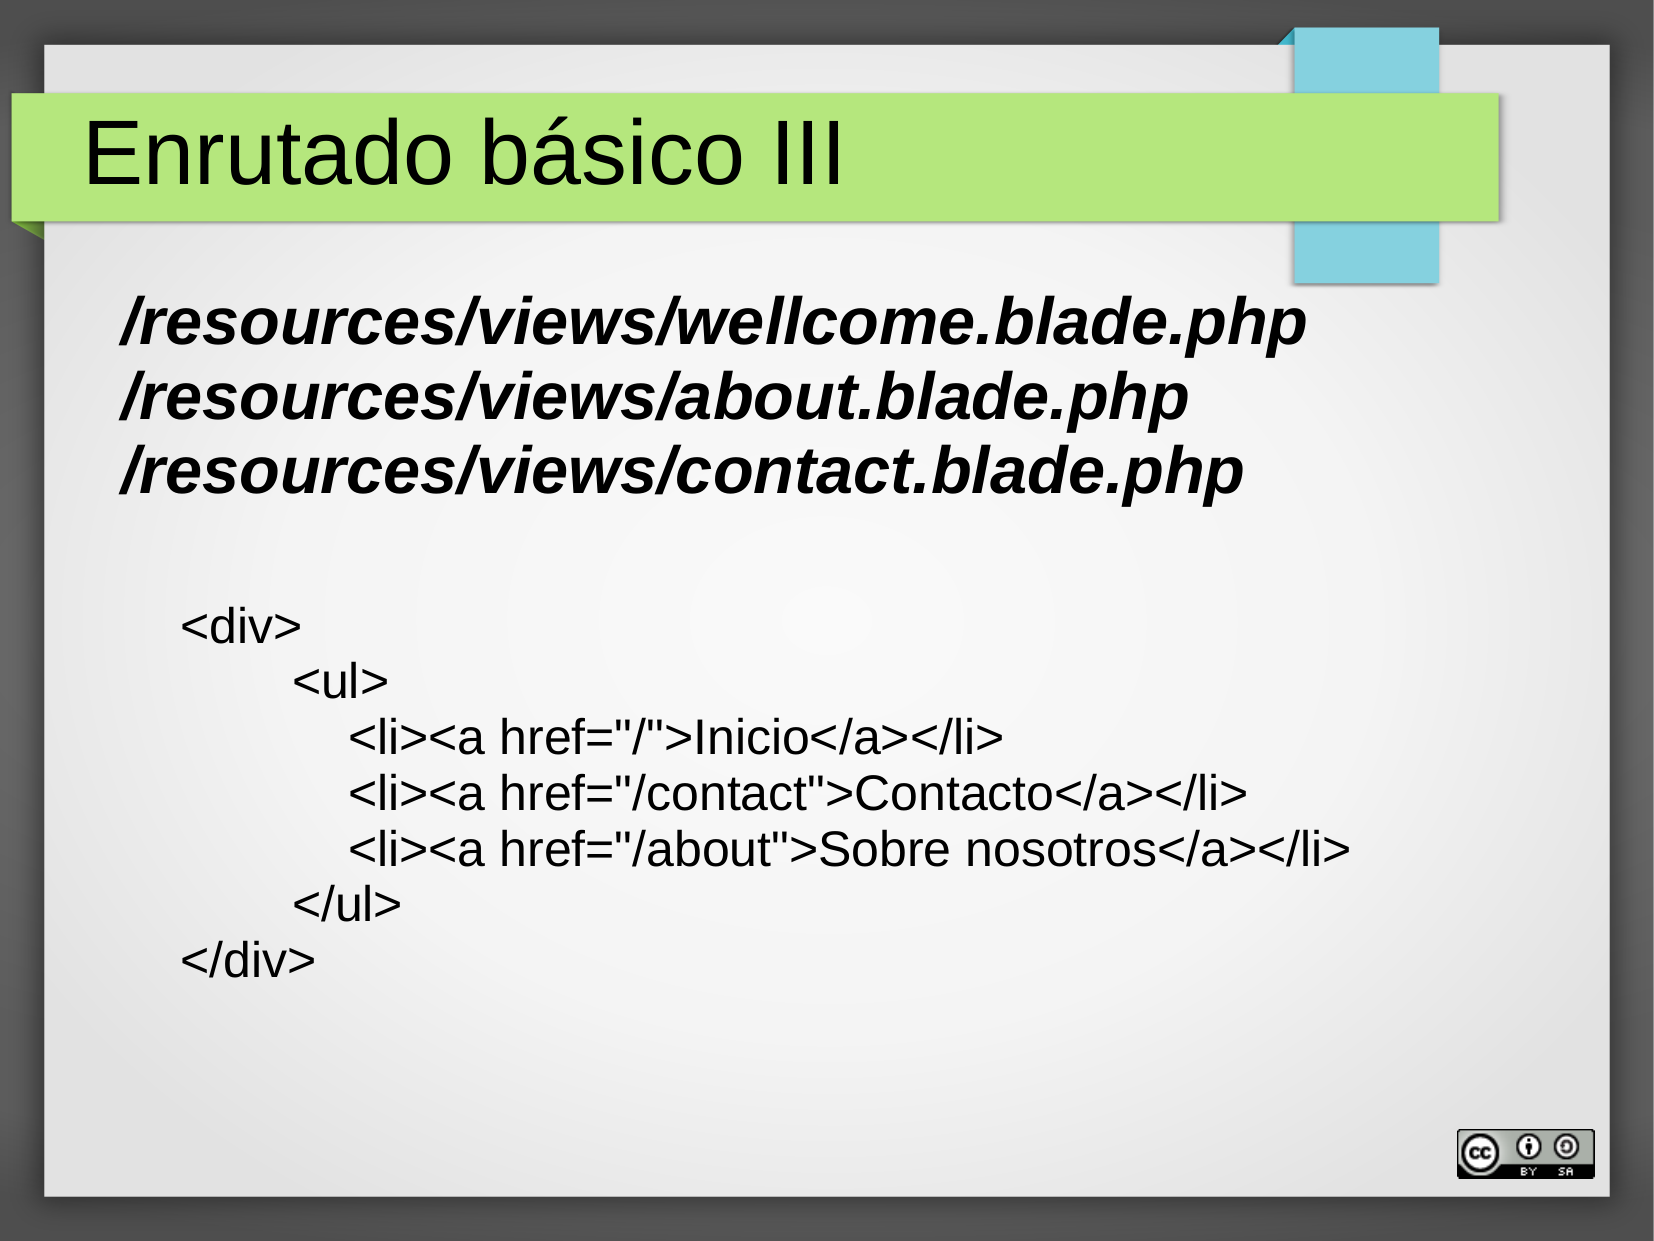

# Enrutado básico III
/resources/views/wellcome.blade.php
/resources/views/about.blade.php
/resources/views/contact.blade.php
<div>
 <ul>
 <li><a href="/">Inicio</a></li>
 <li><a href="/contact">Contacto</a></li>
 <li><a href="/about">Sobre nosotros</a></li>
 </ul>
</div>